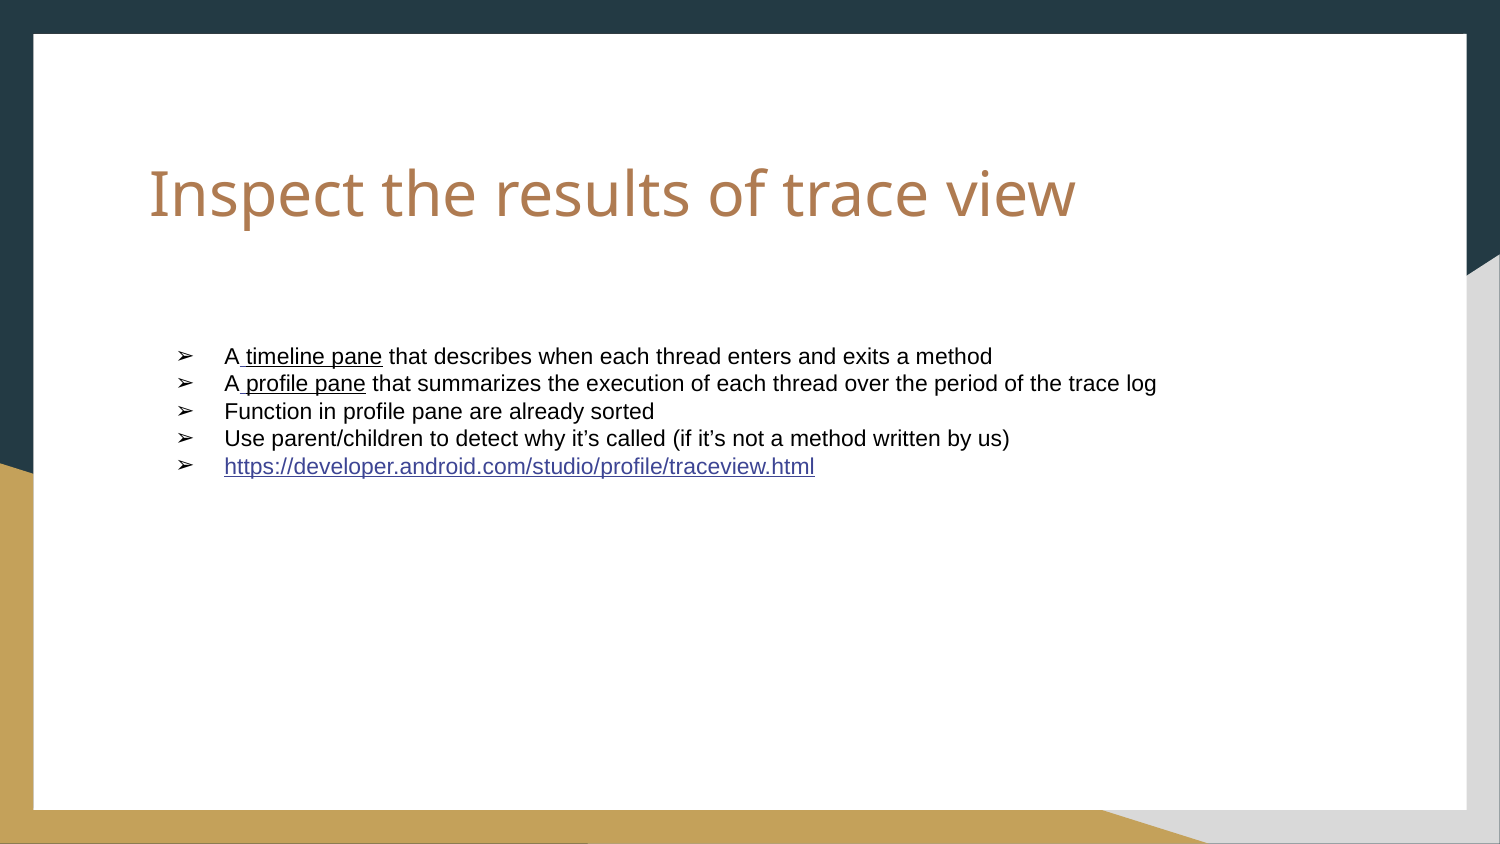

# Inspect the results of trace view
A timeline pane that describes when each thread enters and exits a method
A profile pane that summarizes the execution of each thread over the period of the trace log
Function in profile pane are already sorted
Use parent/children to detect why it’s called (if it’s not a method written by us)
https://developer.android.com/studio/profile/traceview.html